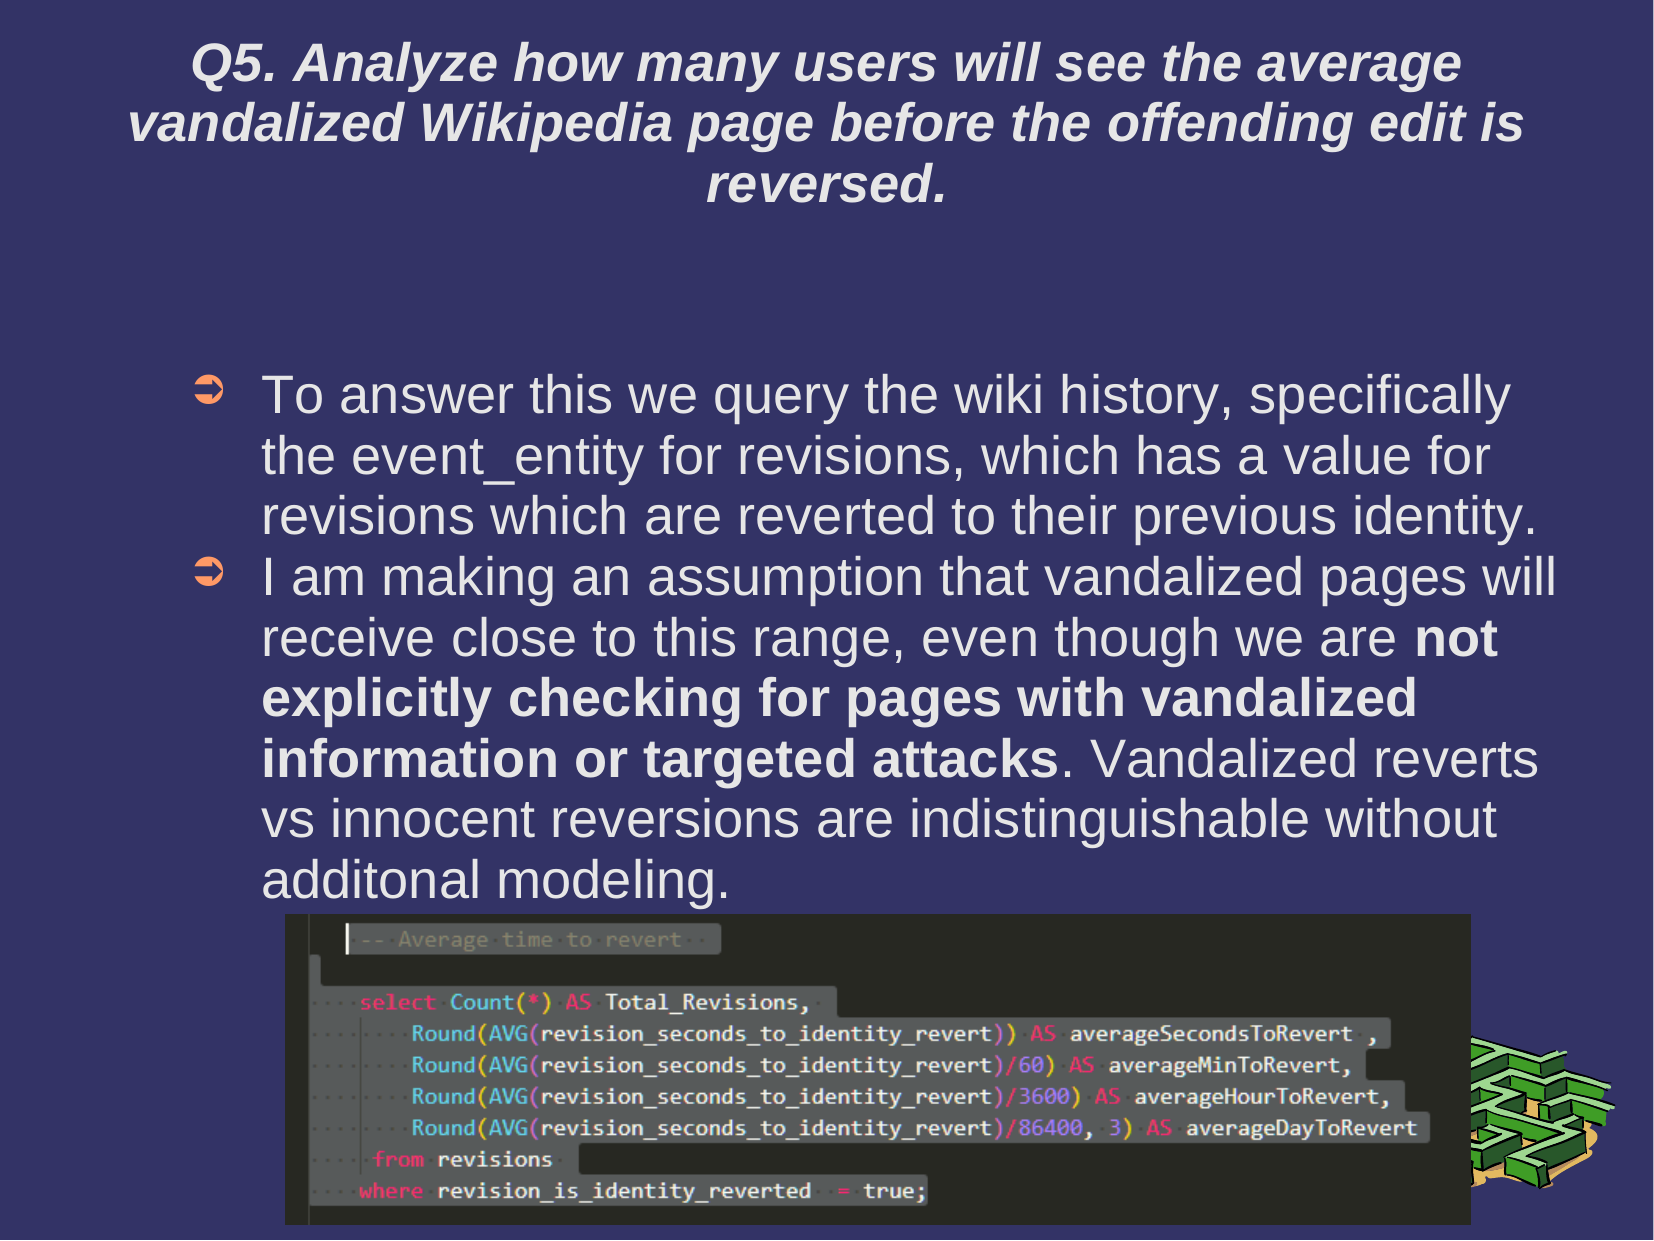

# Q5. Analyze how many users will see the average vandalized Wikipedia page before the offending edit is reversed.
To answer this we query the wiki history, specifically the event_entity for revisions, which has a value for revisions which are reverted to their previous identity.
I am making an assumption that vandalized pages will receive close to this range, even though we are not explicitly checking for pages with vandalized information or targeted attacks. Vandalized reverts vs innocent reversions are indistinguishable without additonal modeling.